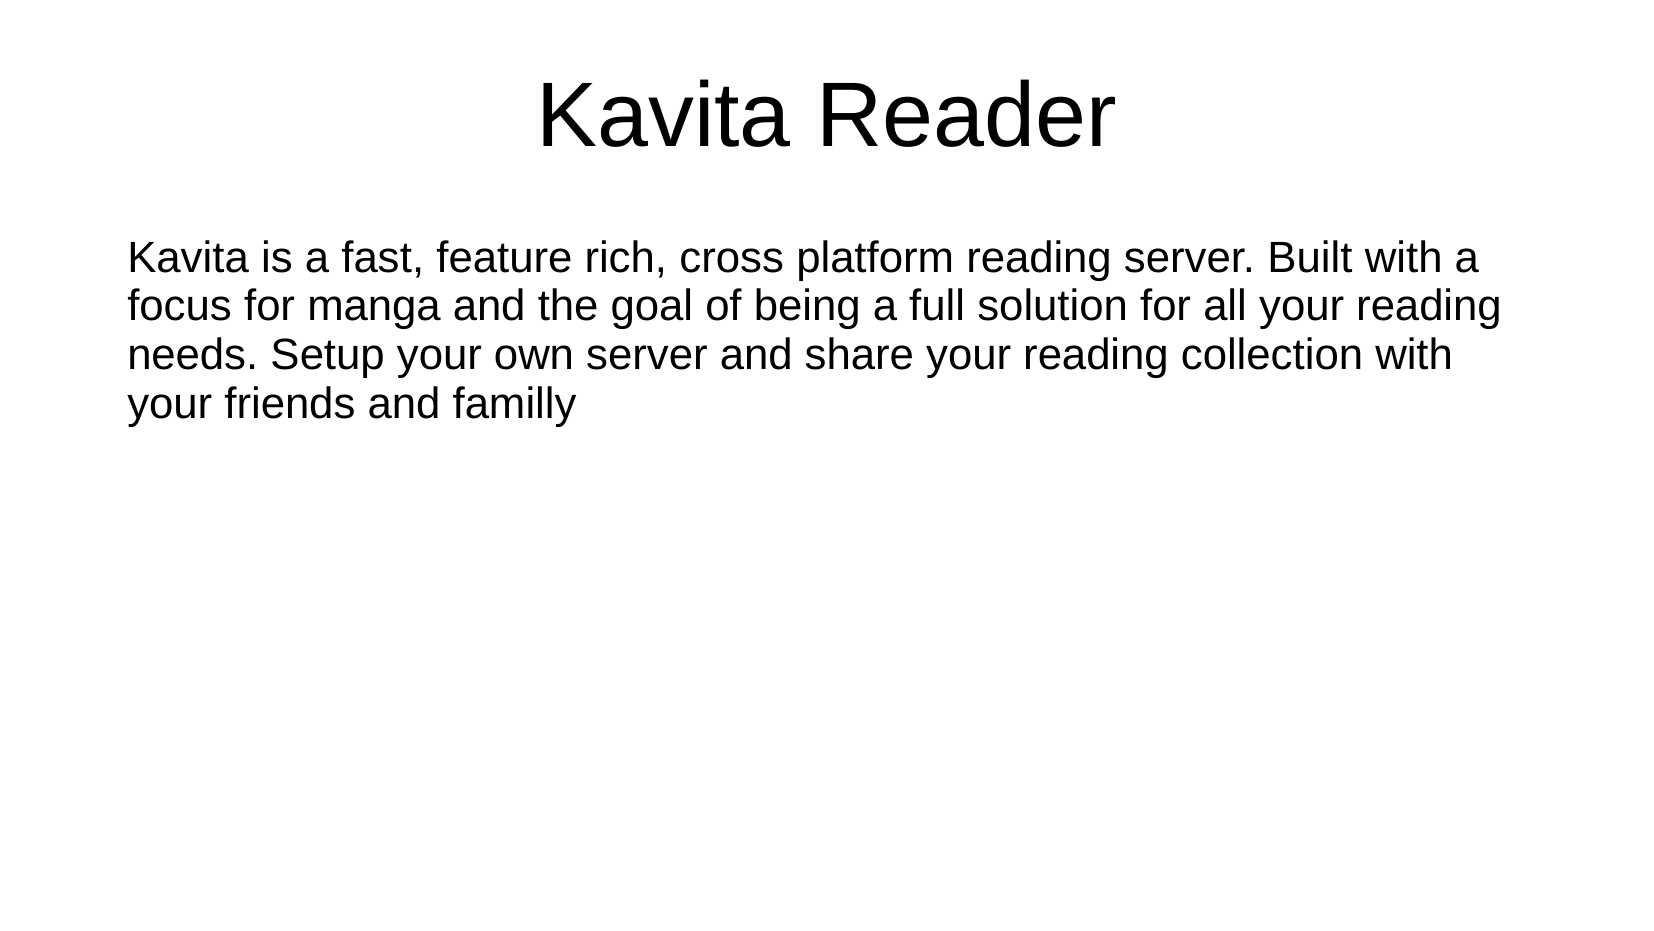

# Kavita Reader
Kavita is a fast, feature rich, cross platform reading server. Built with a focus for manga and the goal of being a full solution for all your reading needs. Setup your own server and share your reading collection with your friends and familly